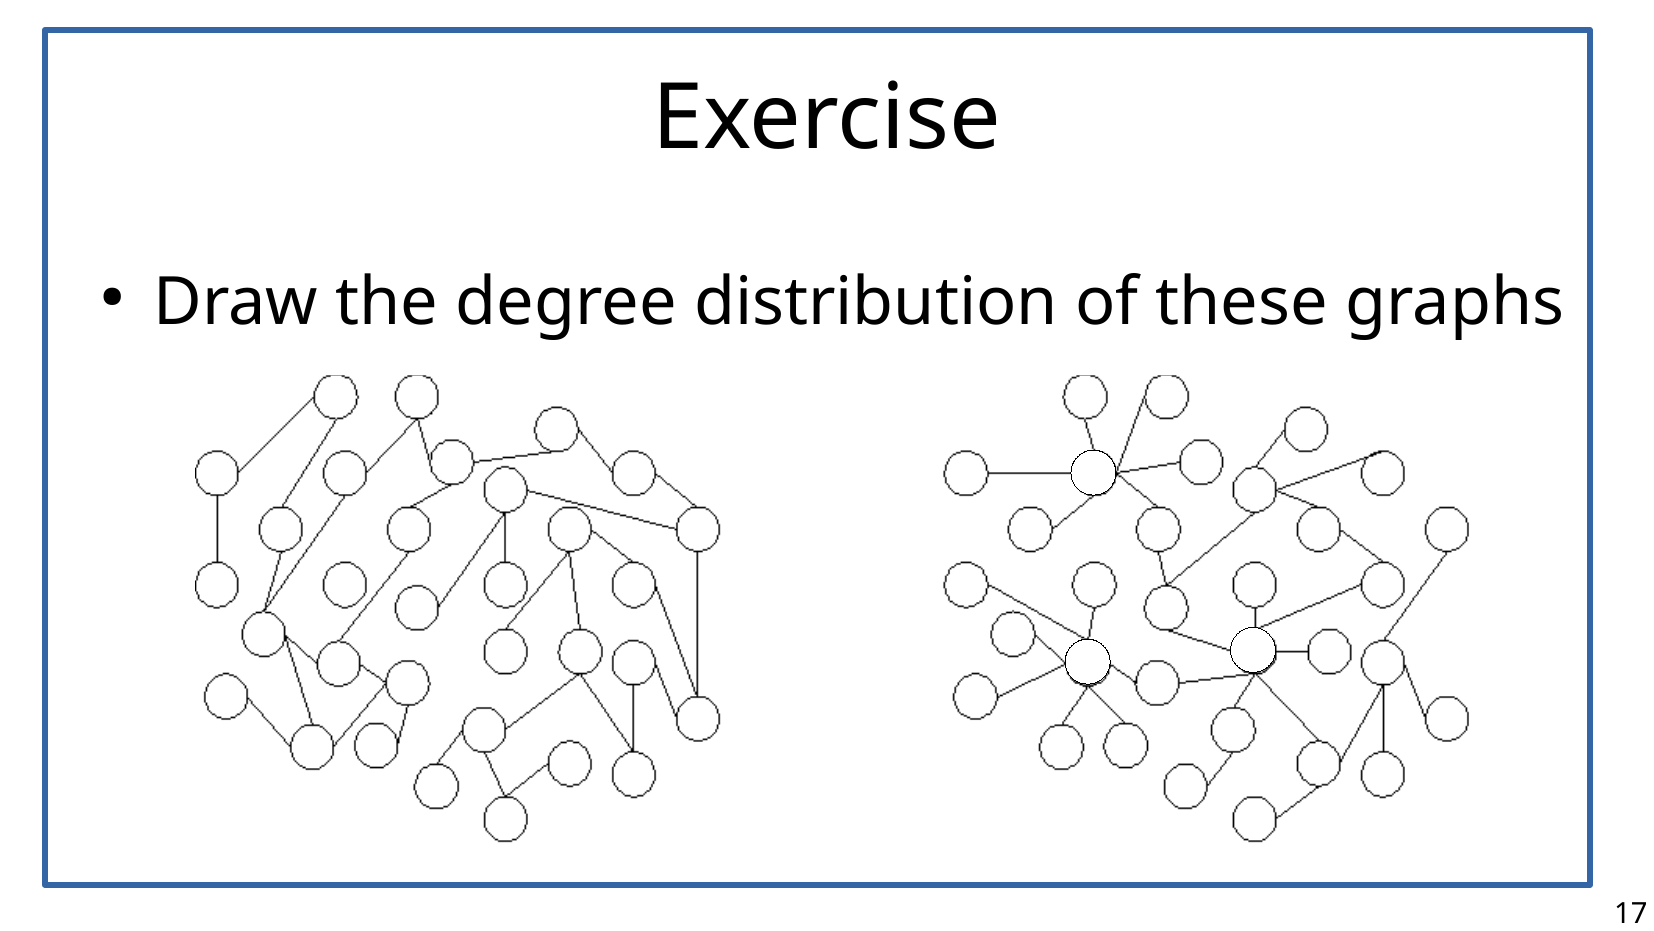

# Exercise
Draw the degree distribution of these graphs
17